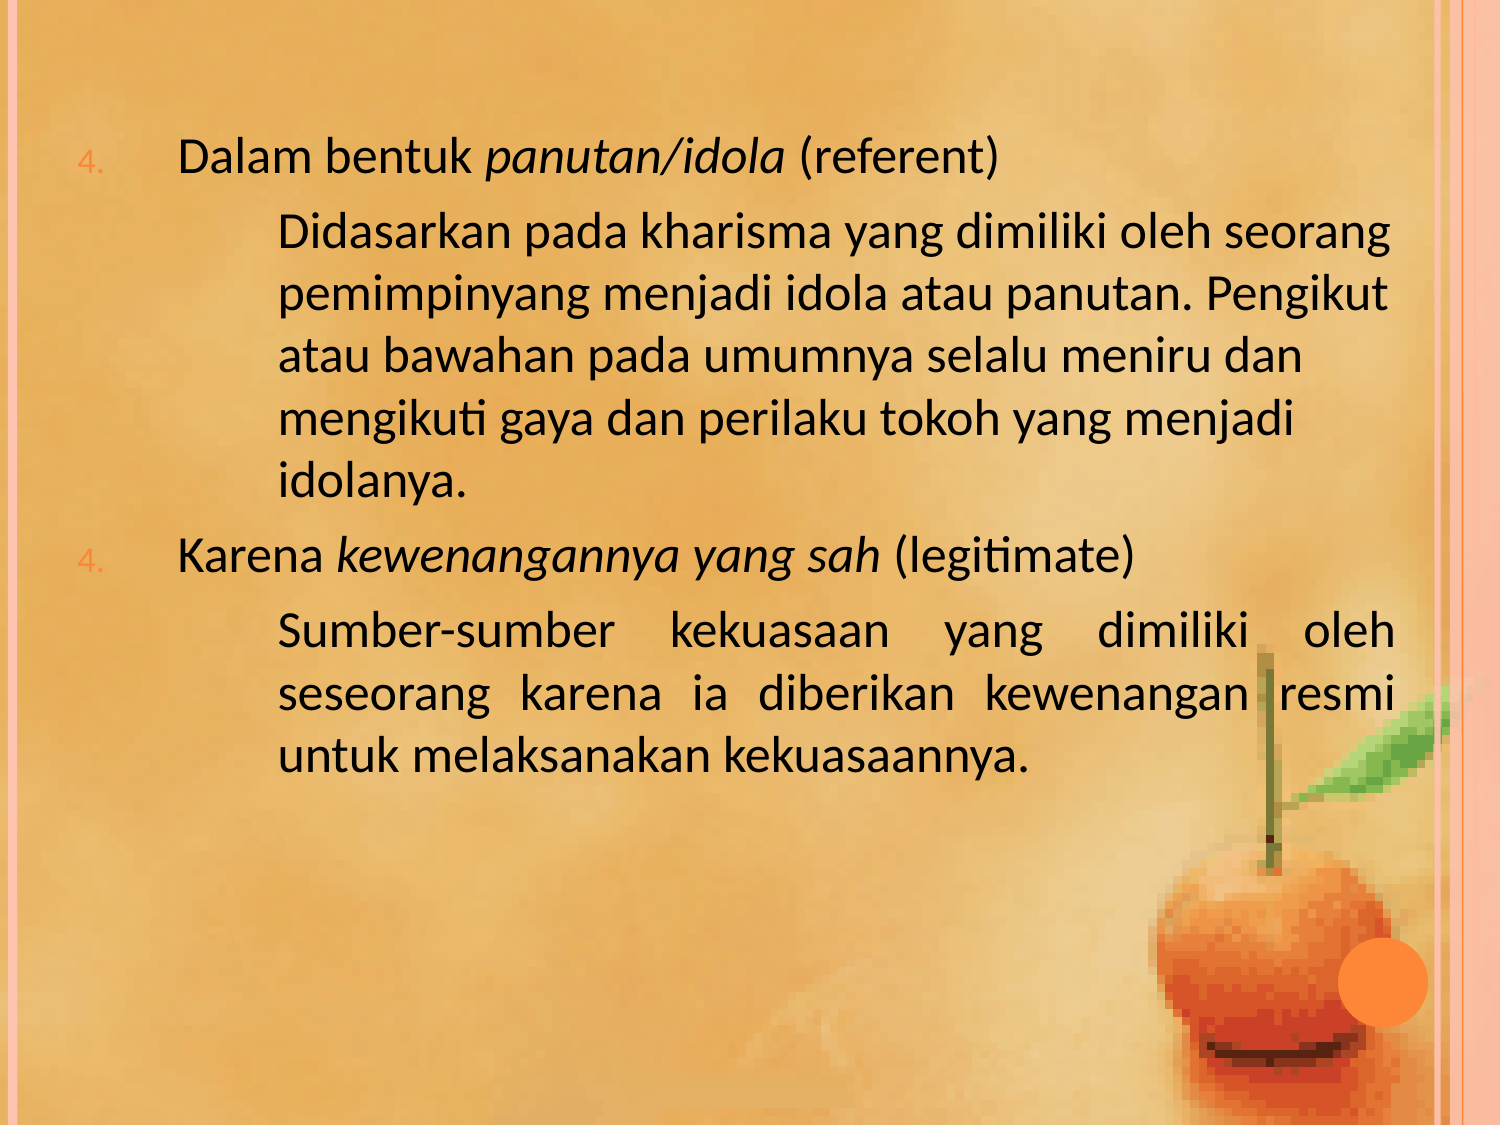

# Dalam bentuk panutan/idola (referent)
	Didasarkan pada kharisma yang dimiliki oleh seorang pemimpinyang menjadi idola atau panutan. Pengikut atau bawahan pada umumnya selalu meniru dan mengikuti gaya dan perilaku tokoh yang menjadi idolanya.
Karena kewenangannya yang sah (legitimate)
	Sumber-sumber kekuasaan yang dimiliki oleh seseorang karena ia diberikan kewenangan resmi untuk melaksanakan kekuasaannya.